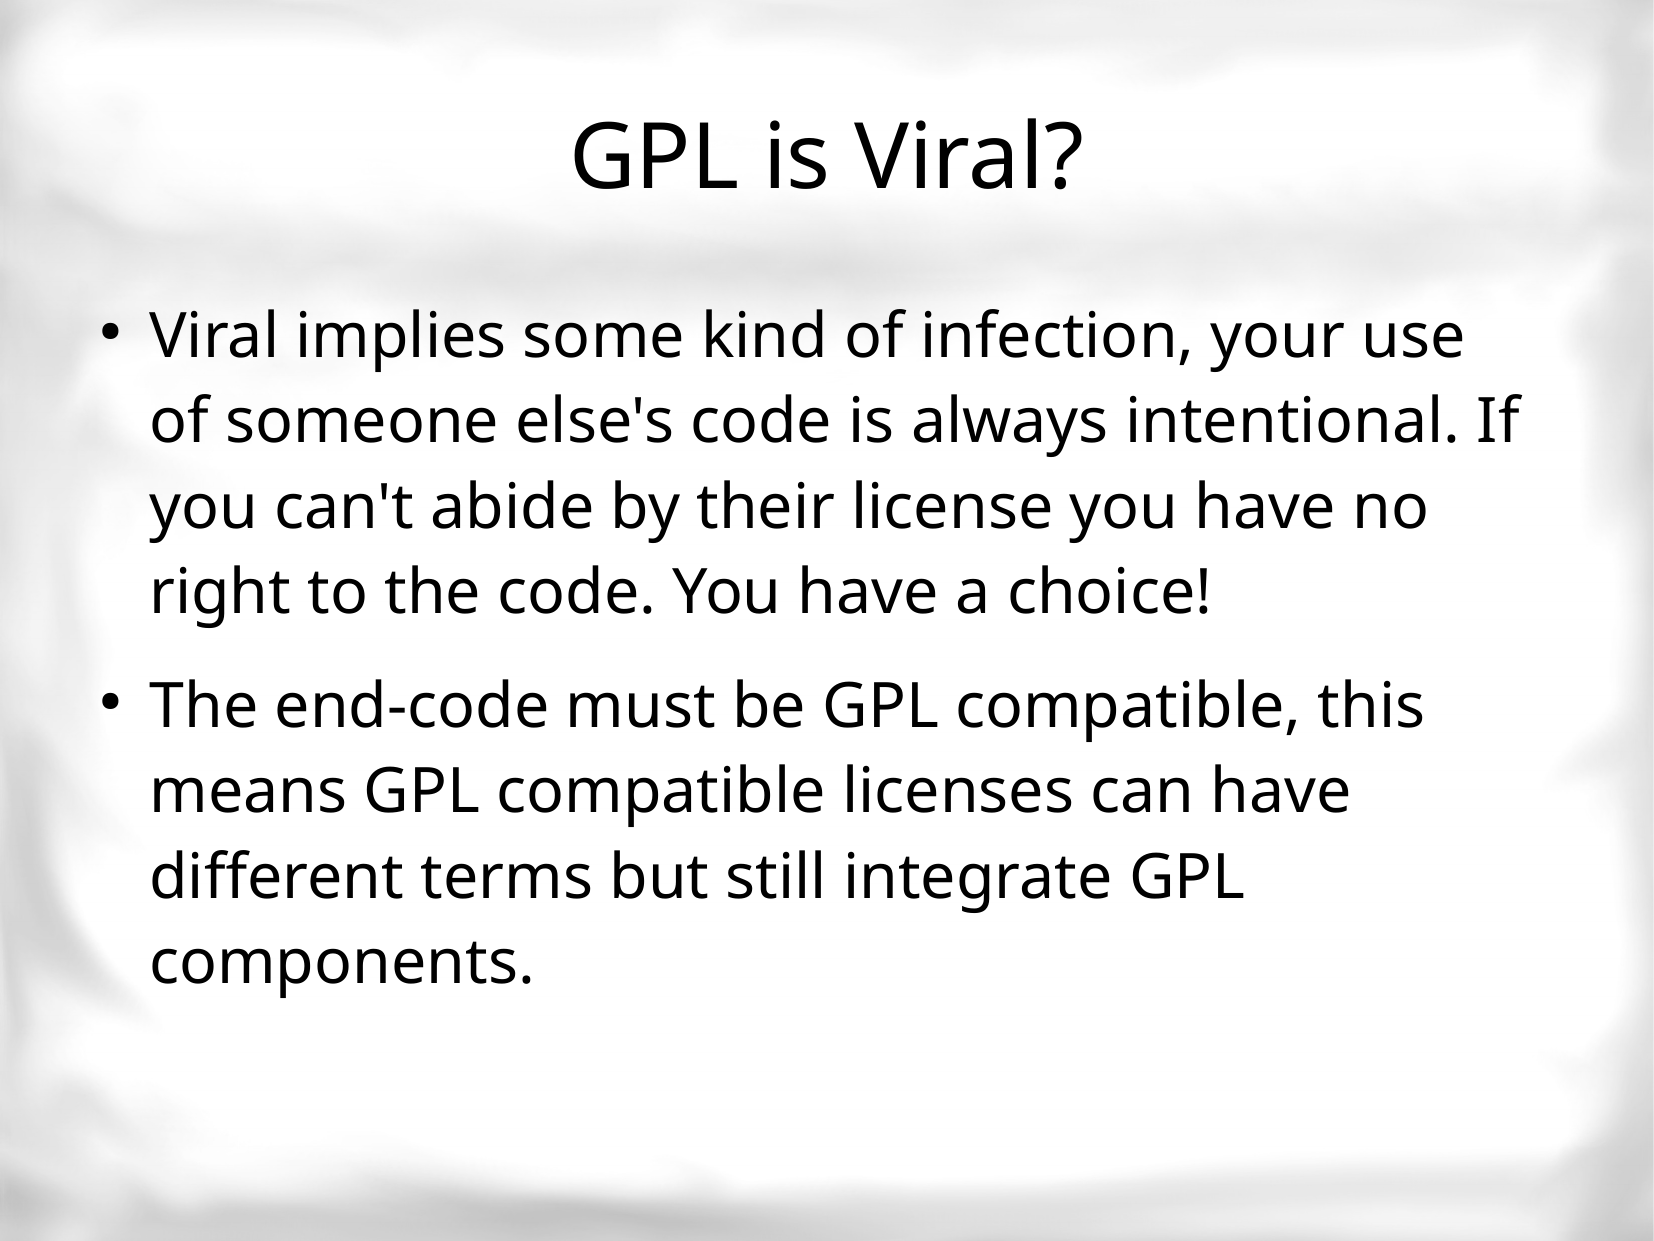

# GPL is Viral?
Viral implies some kind of infection, your use of someone else's code is always intentional. If you can't abide by their license you have no right to the code. You have a choice!
The end-code must be GPL compatible, this means GPL compatible licenses can have different terms but still integrate GPL components.